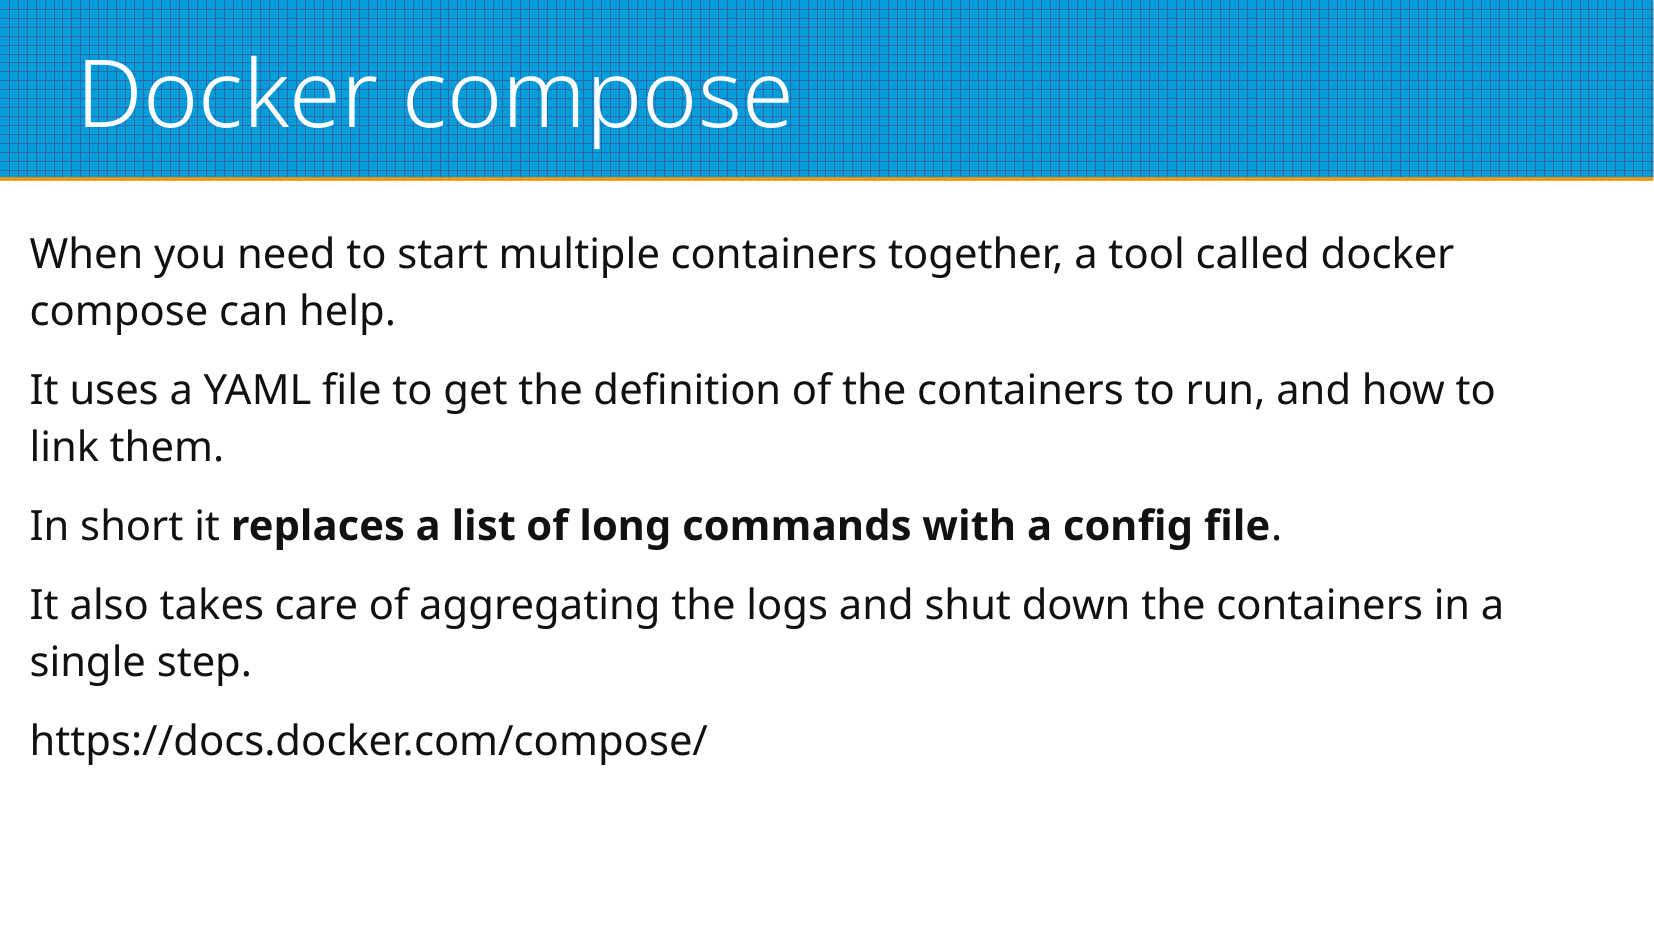

# Docker compose
When you need to start multiple containers together, a tool called docker compose can help.
It uses a YAML file to get the definition of the containers to run, and how to link them.
In short it replaces a list of long commands with a config file.
It also takes care of aggregating the logs and shut down the containers in a single step.
https://docs.docker.com/compose/